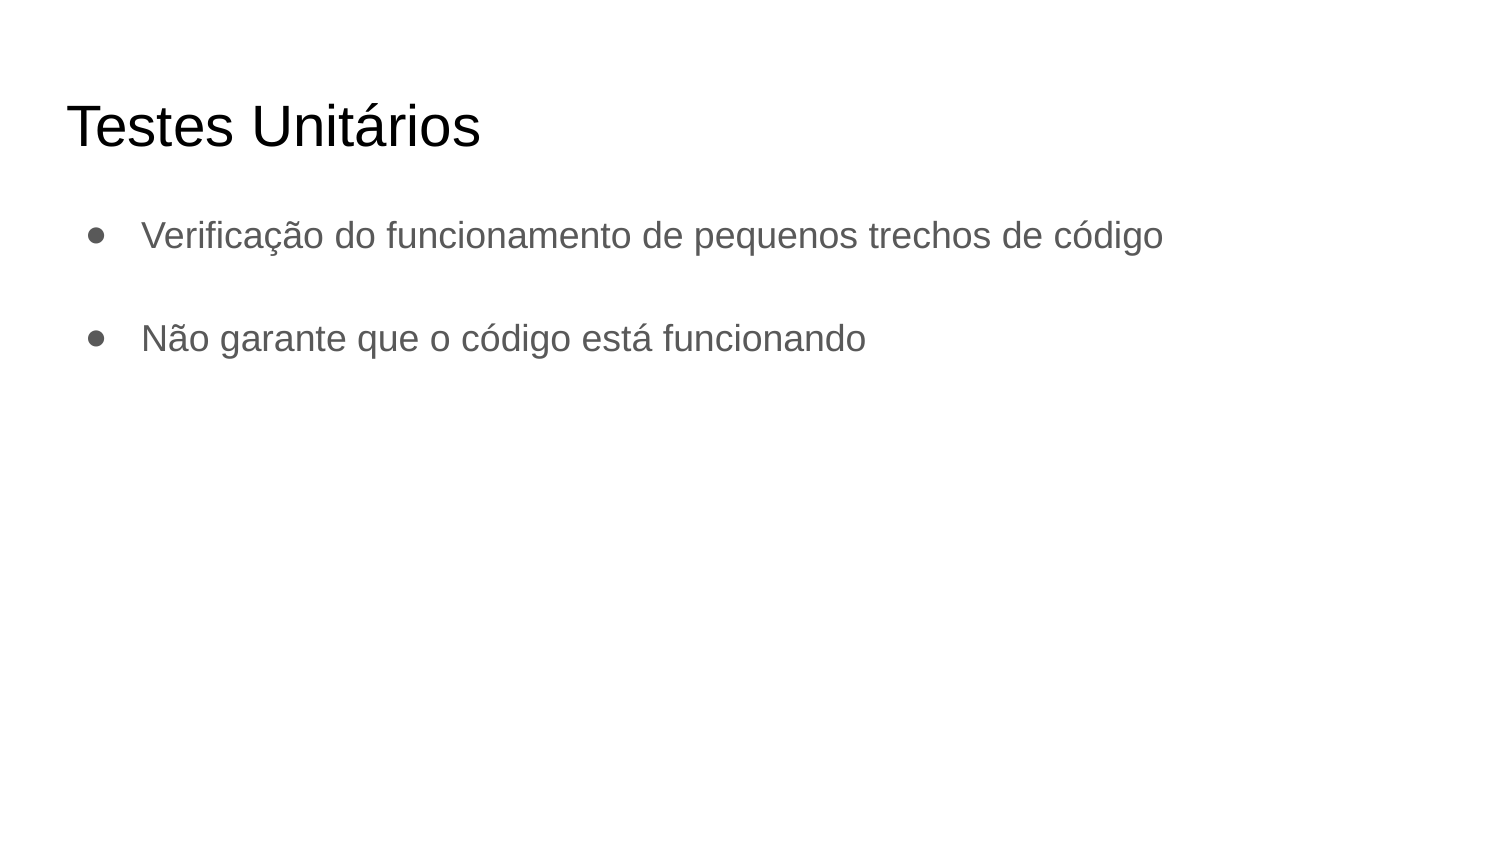

# Testes Unitários
Verificação do funcionamento de pequenos trechos de código
Não garante que o código está funcionando